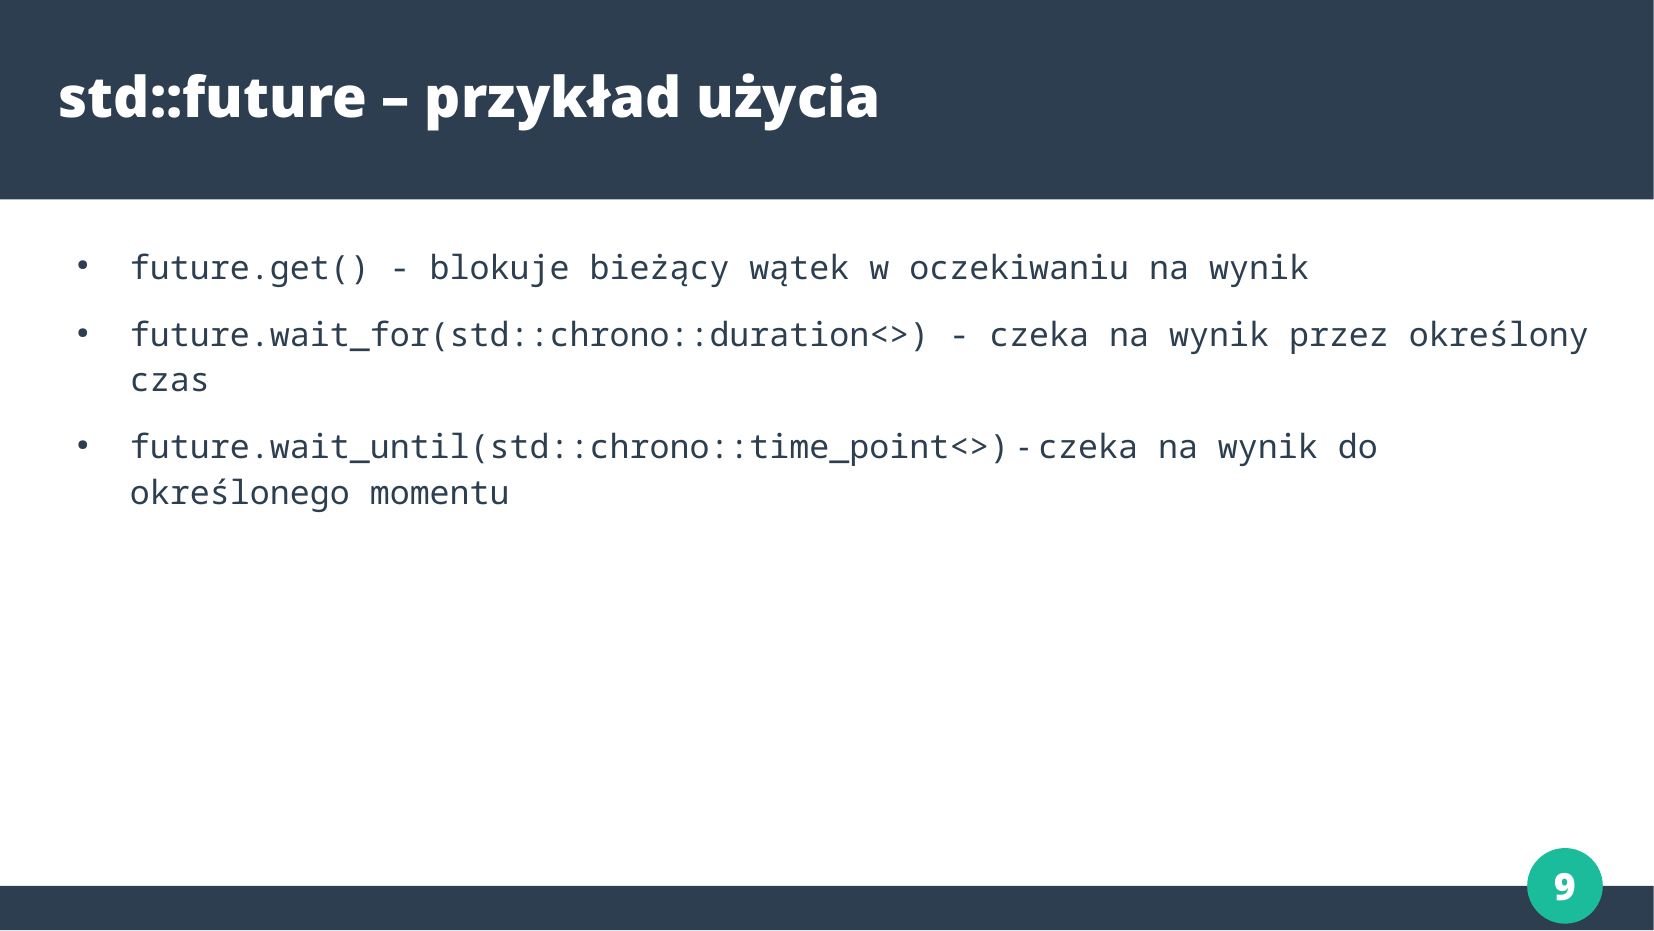

# std::future – przykład użycia
future.get() - blokuje bieżący wątek w oczekiwaniu na wynik
future.wait_for(std::chrono::duration<>) - czeka na wynik przez określony czas
future.wait_until(std::chrono::time_point<>) - czeka na wynik do określonego momentu